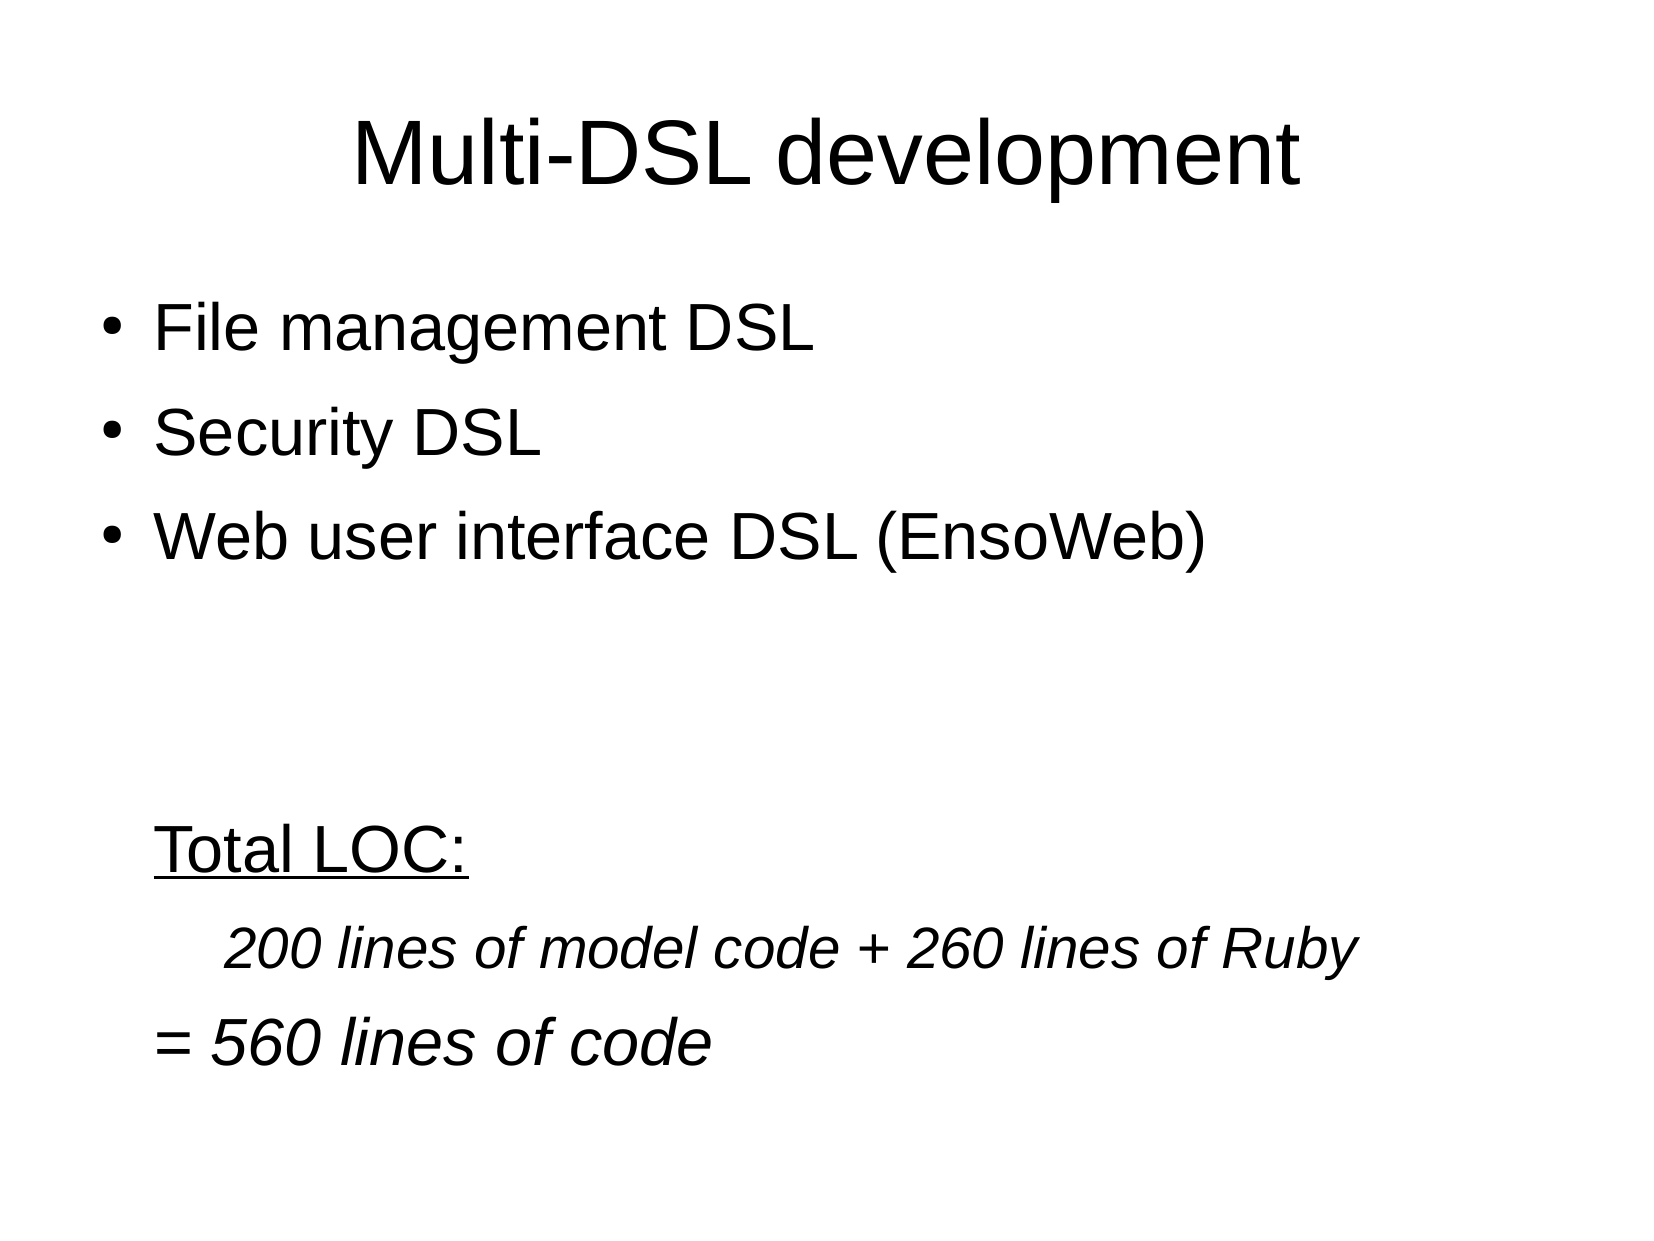

# Multi-DSL development
File management DSL
Security DSL
Web user interface DSL (EnsoWeb)
Total LOC:
200 lines of model code + 260 lines of Ruby
= 560 lines of code